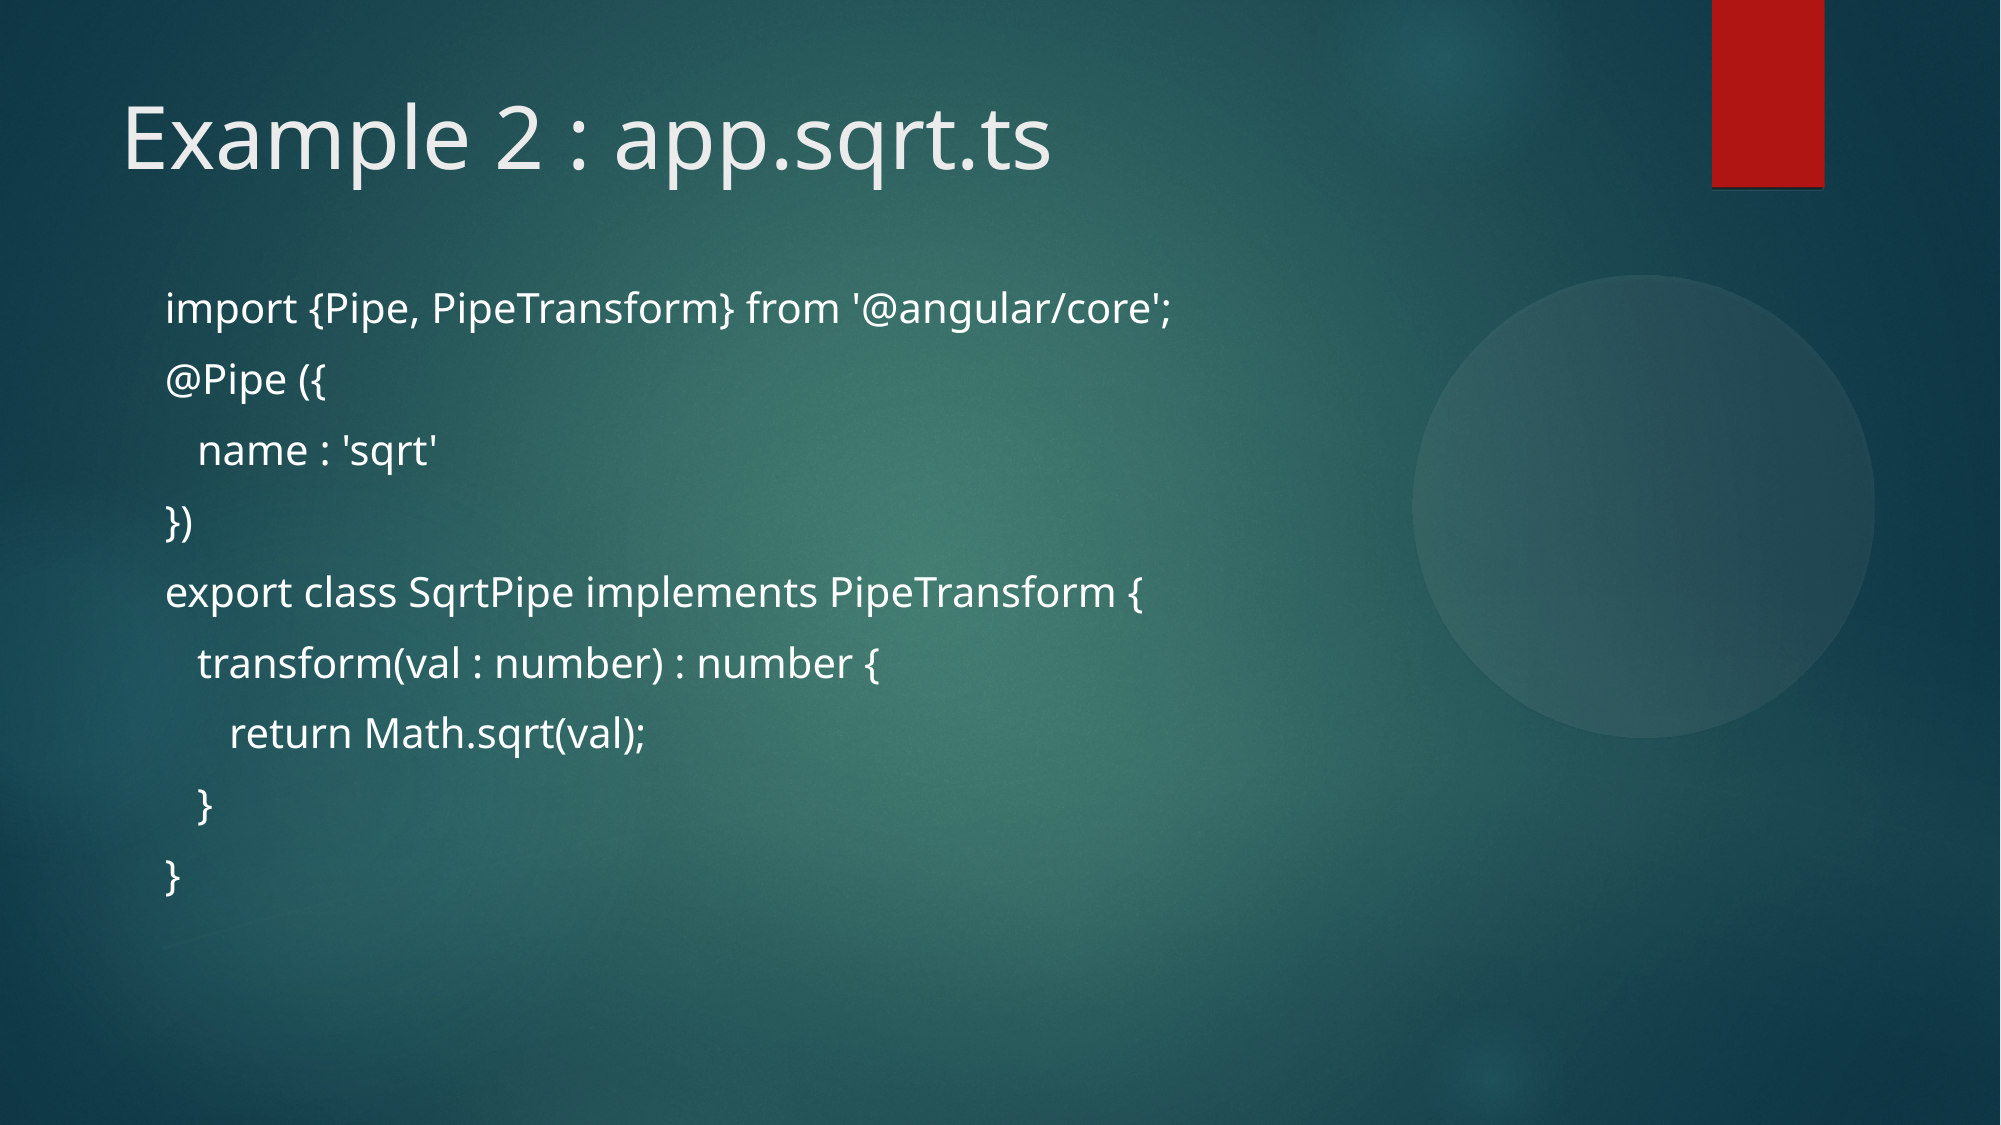

Example 2 : app.sqrt.ts
import {Pipe, PipeTransform} from '@angular/core';
@Pipe ({
 name : 'sqrt'
})
export class SqrtPipe implements PipeTransform {
 transform(val : number) : number {
 return Math.sqrt(val);
 }
}